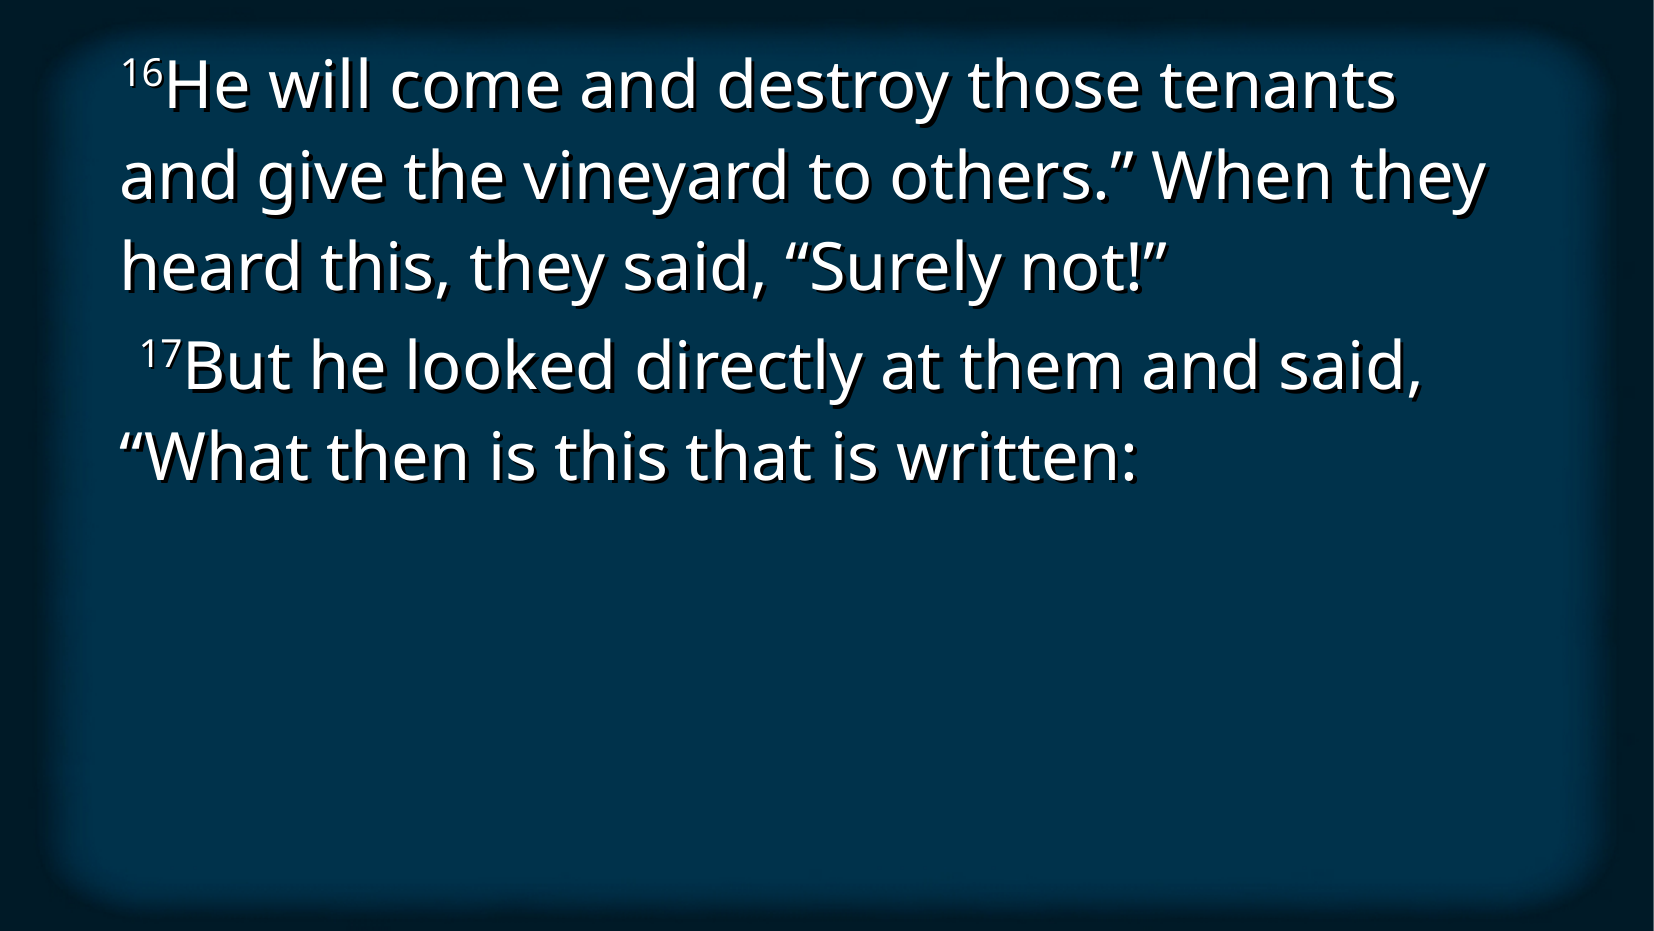

16He will come and destroy those tenants and give the vineyard to others.” When they heard this, they said, “Surely not!”
17But he looked directly at them and said, “What then is this that is written: